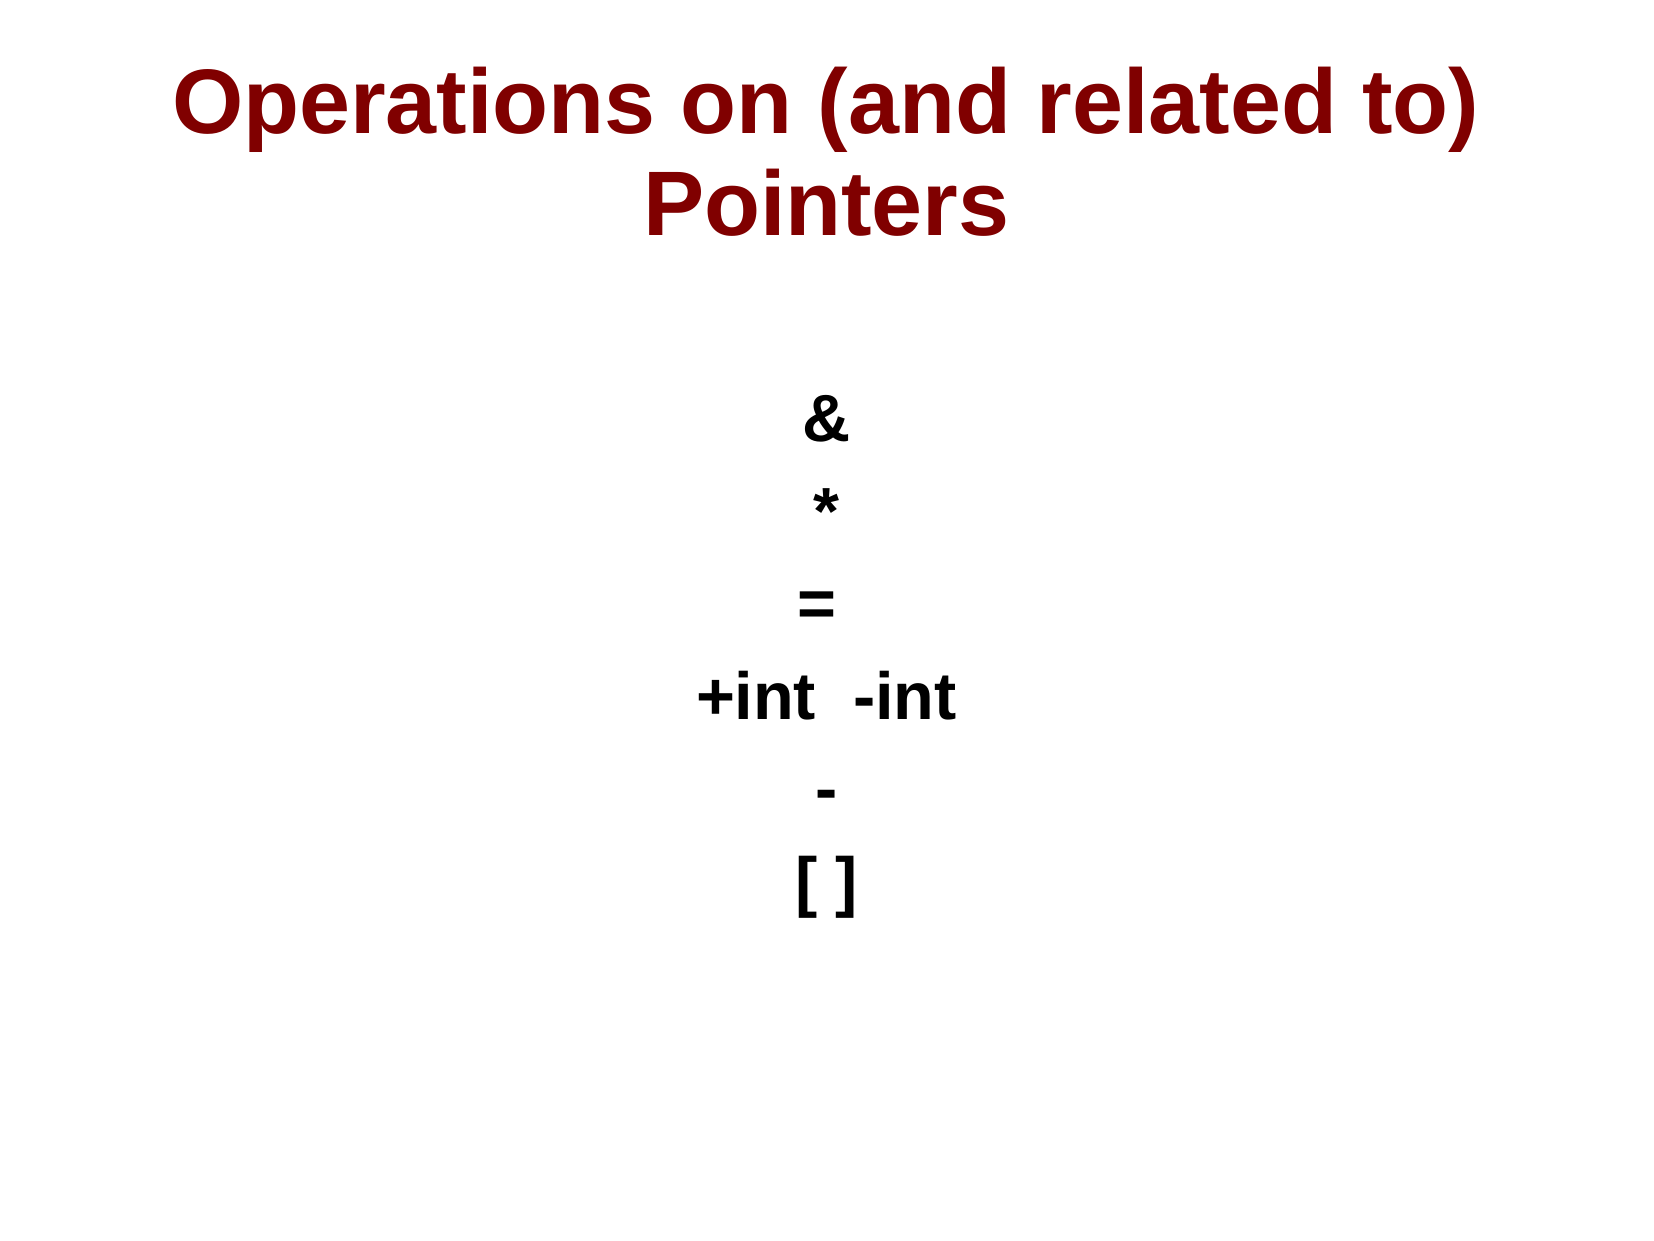

# Operations on (and related to) Pointers
&
*
=
+int -int
-
[ ]